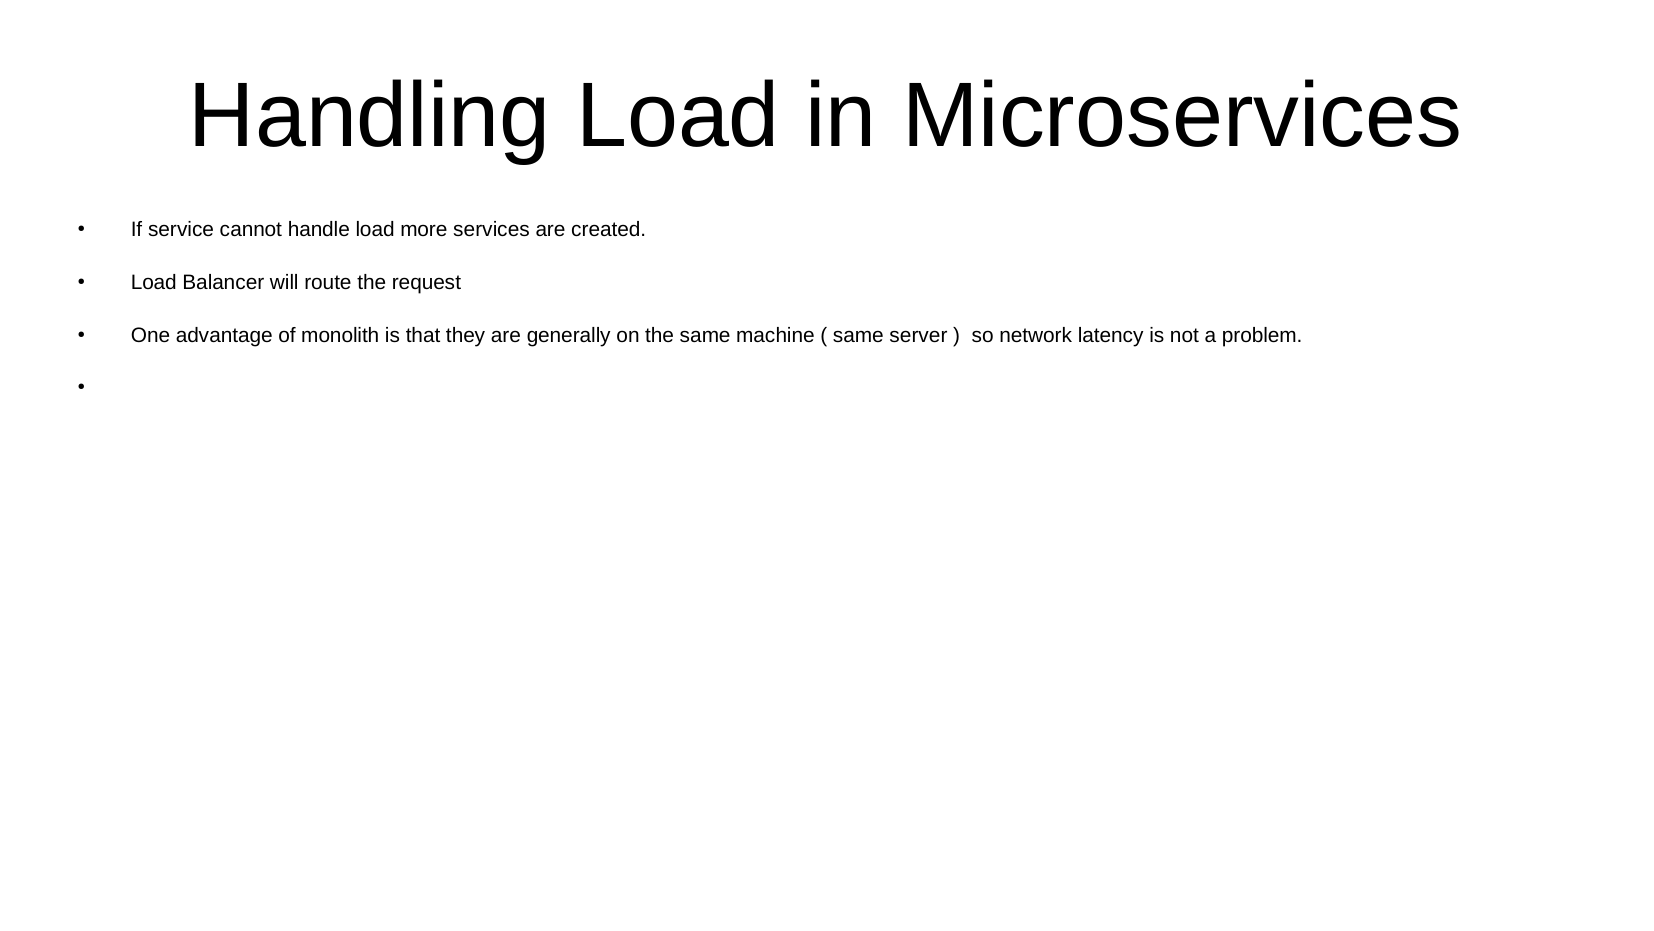

# Handling Load in Microservices
If service cannot handle load more services are created.
Load Balancer will route the request
One advantage of monolith is that they are generally on the same machine ( same server ) so network latency is not a problem.